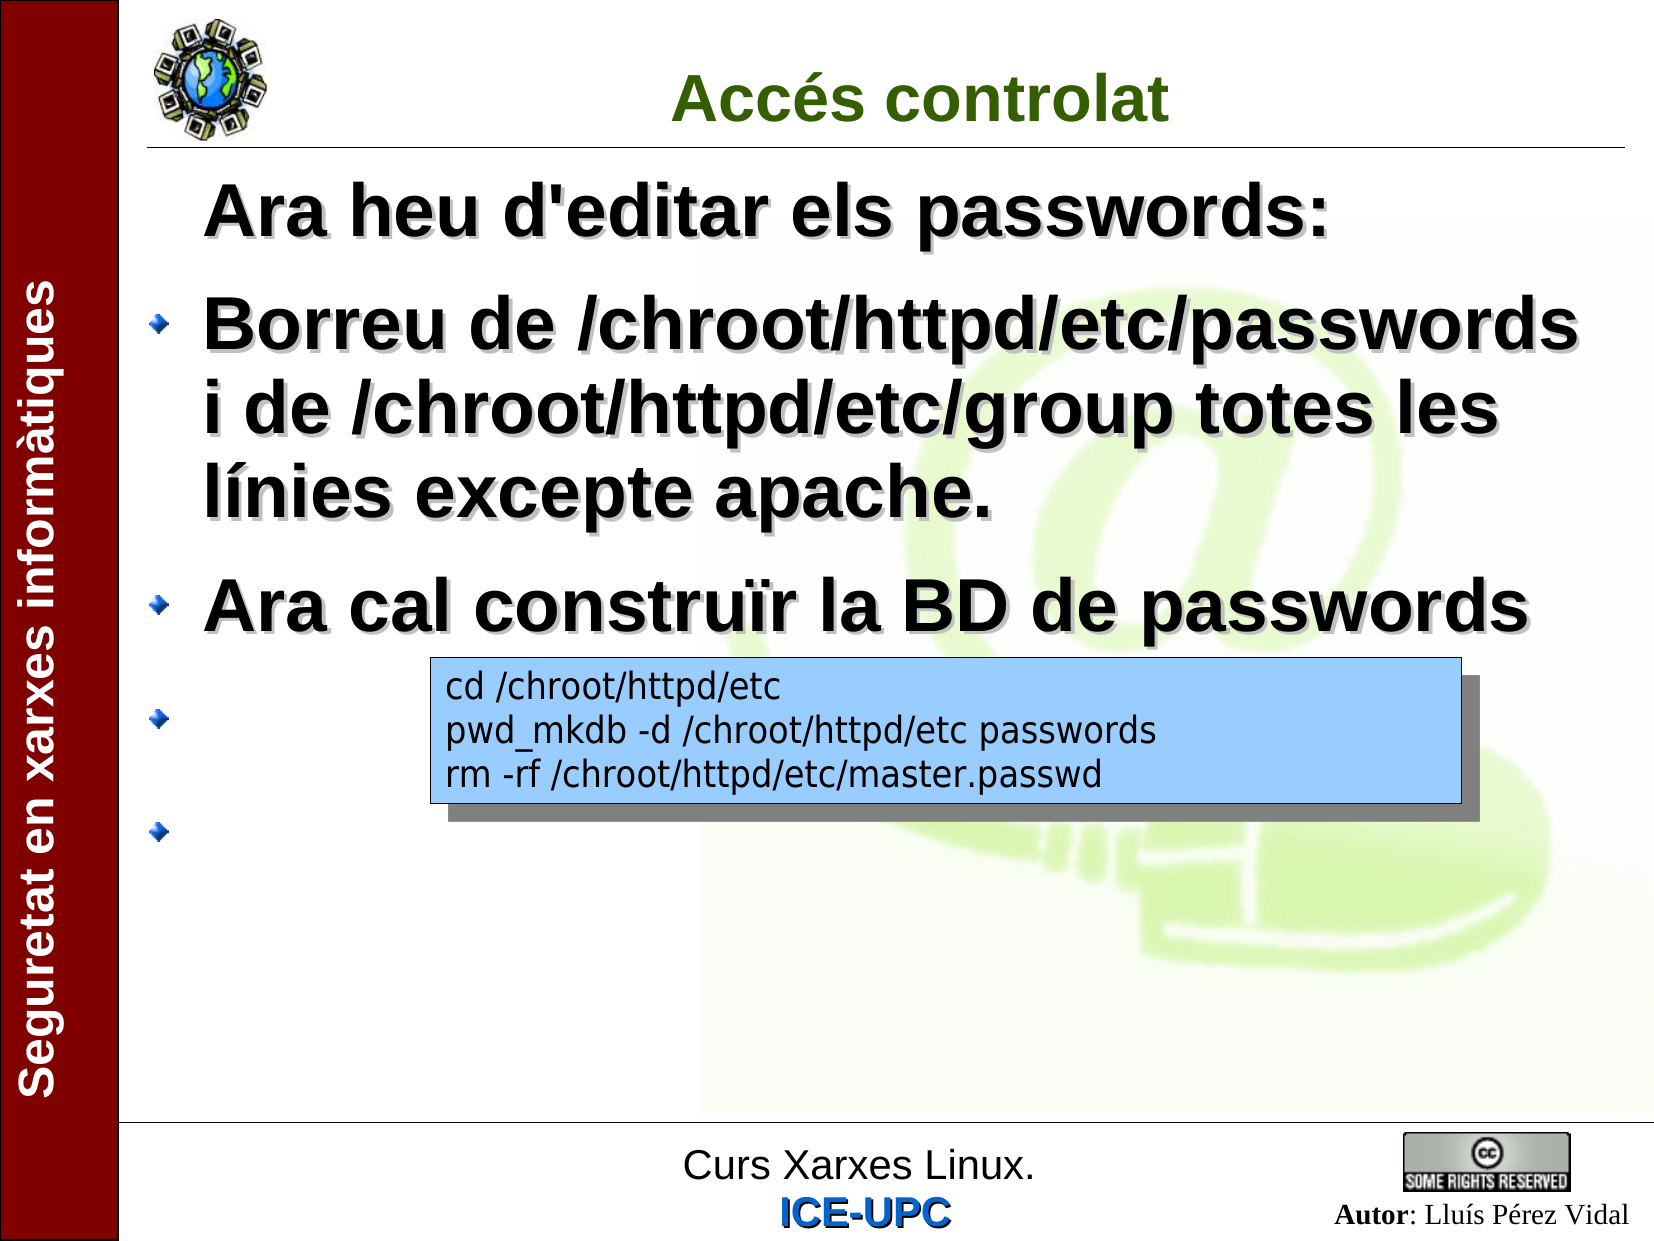

# Accés controlat
Ara heu d'editar els passwords:
Borreu de /chroot/httpd/etc/passwords i de /chroot/httpd/etc/group totes les línies excepte apache.
Ara cal construïr la BD de passwords
cd /chroot/httpd/etc
pwd_mkdb -d /chroot/httpd/etc passwords
rm -rf /chroot/httpd/etc/master.passwd